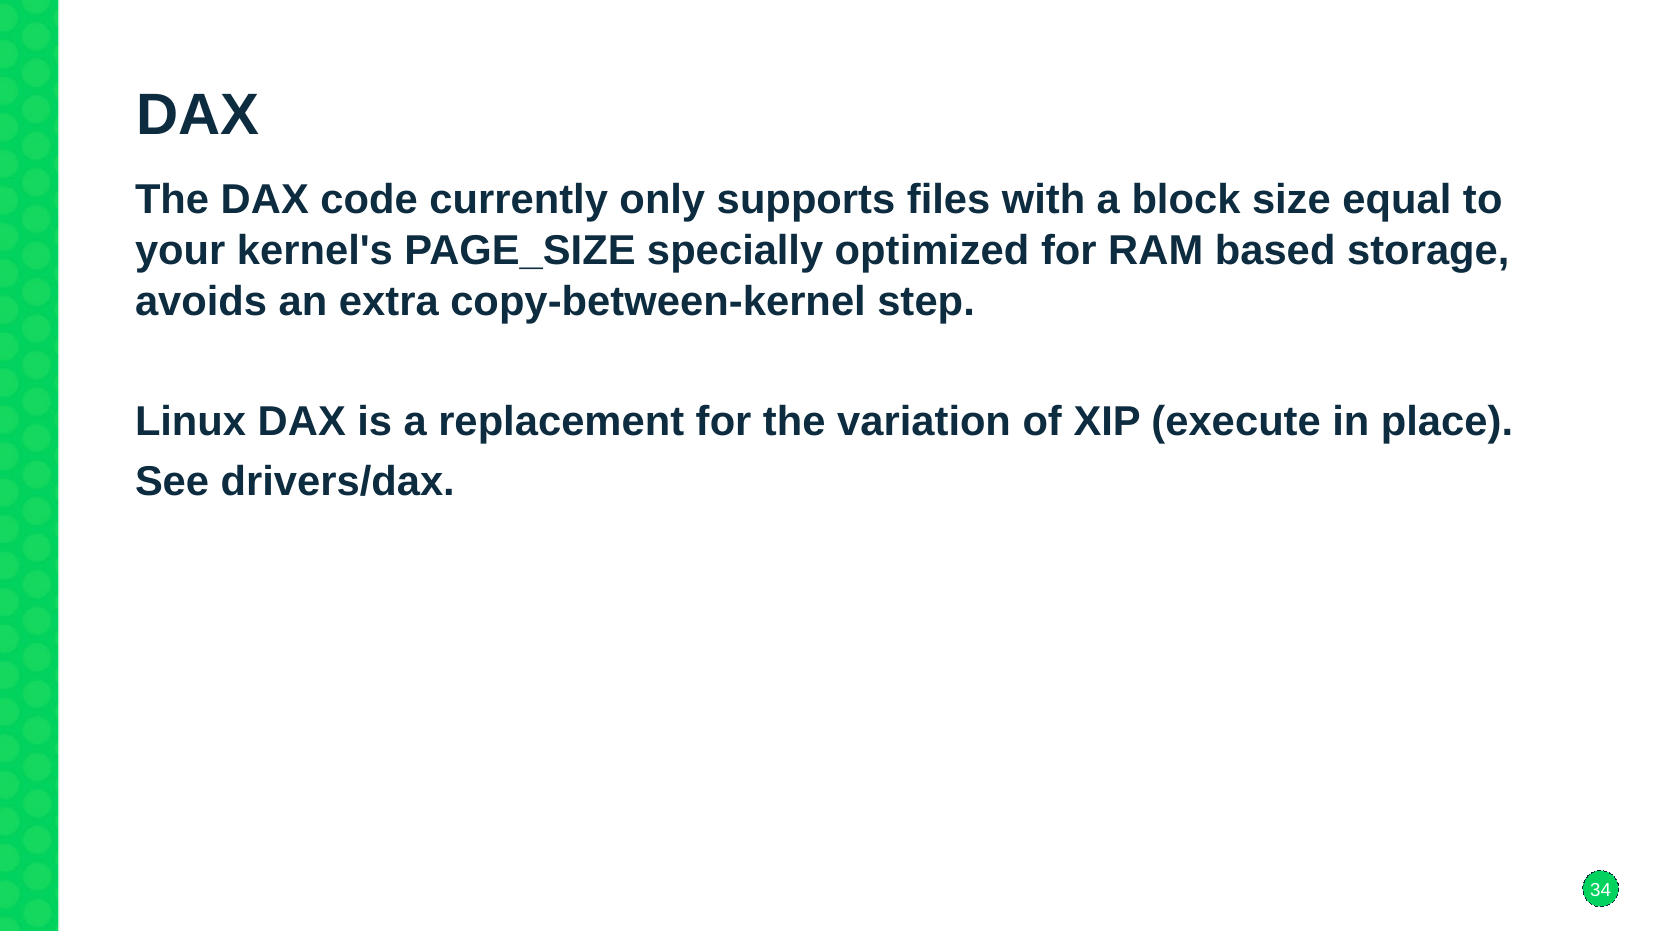

# DAX
The DAX code currently only supports files with a block size equal to your kernel's PAGE_SIZE specially optimized for RAM based storage, avoids an extra copy-between-kernel step.
Linux DAX is a replacement for the variation of XIP (execute in place).
See drivers/dax.
34